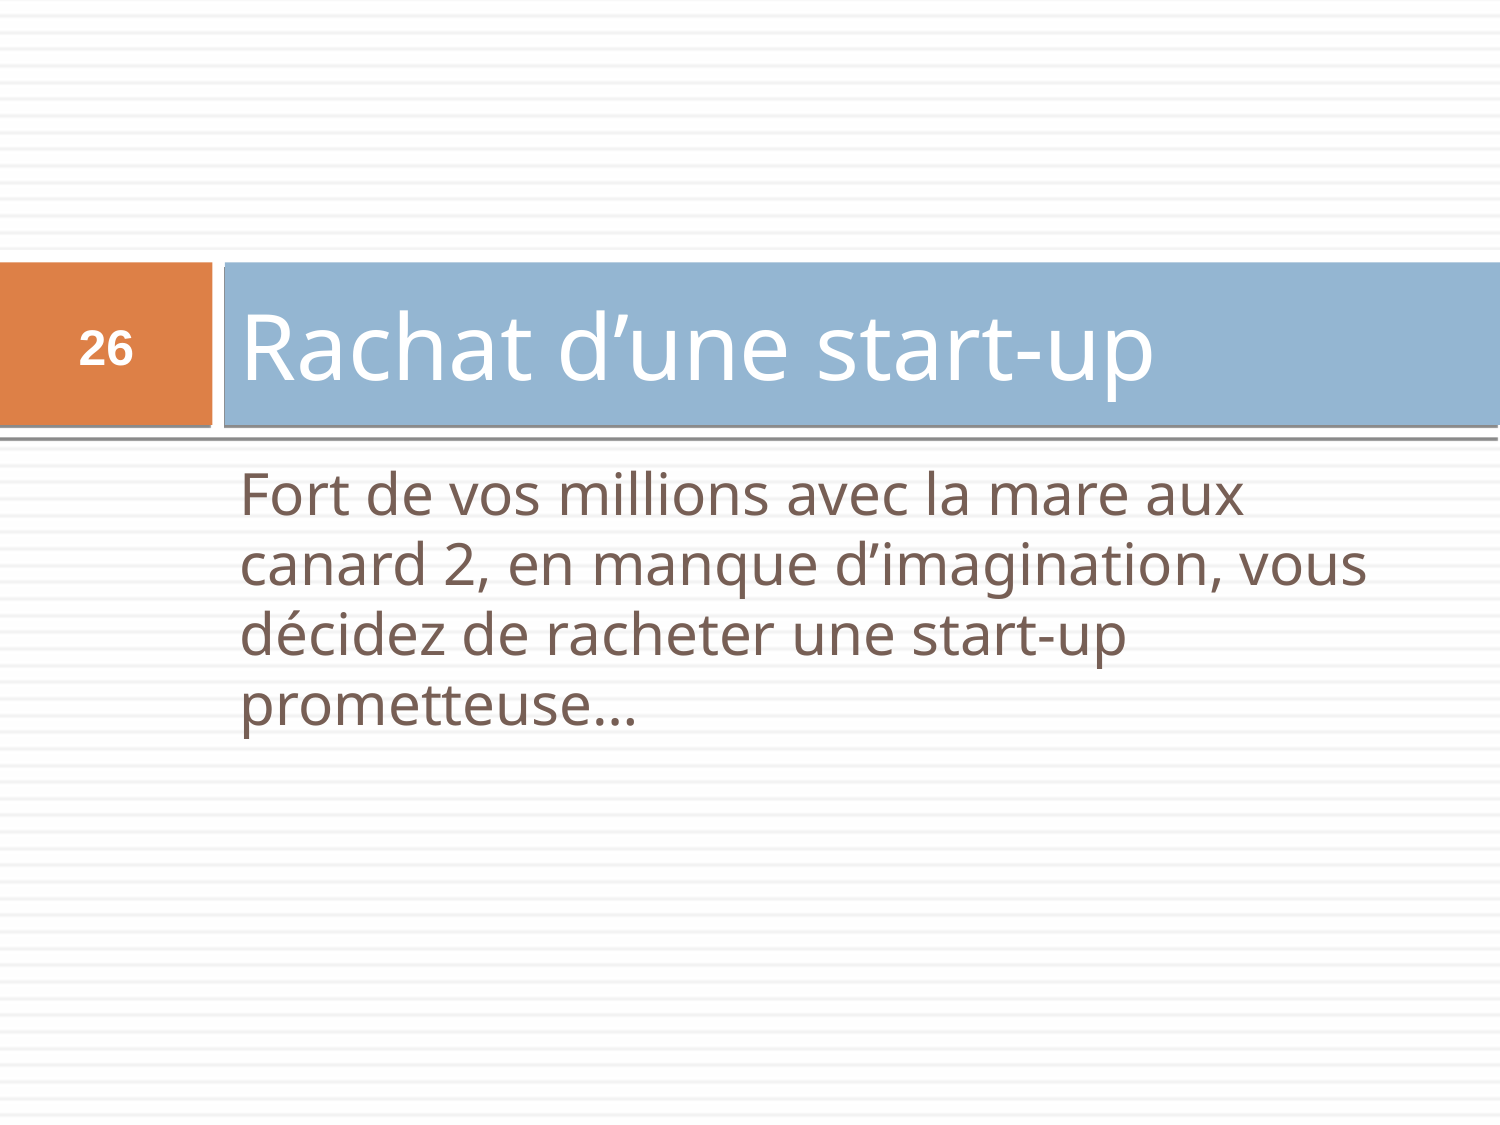

Rachat d’une start-up
# Fort de vos millions avec la mare aux canard 2, en manque d’imagination, vous décidez de racheter une start-up prometteuse…